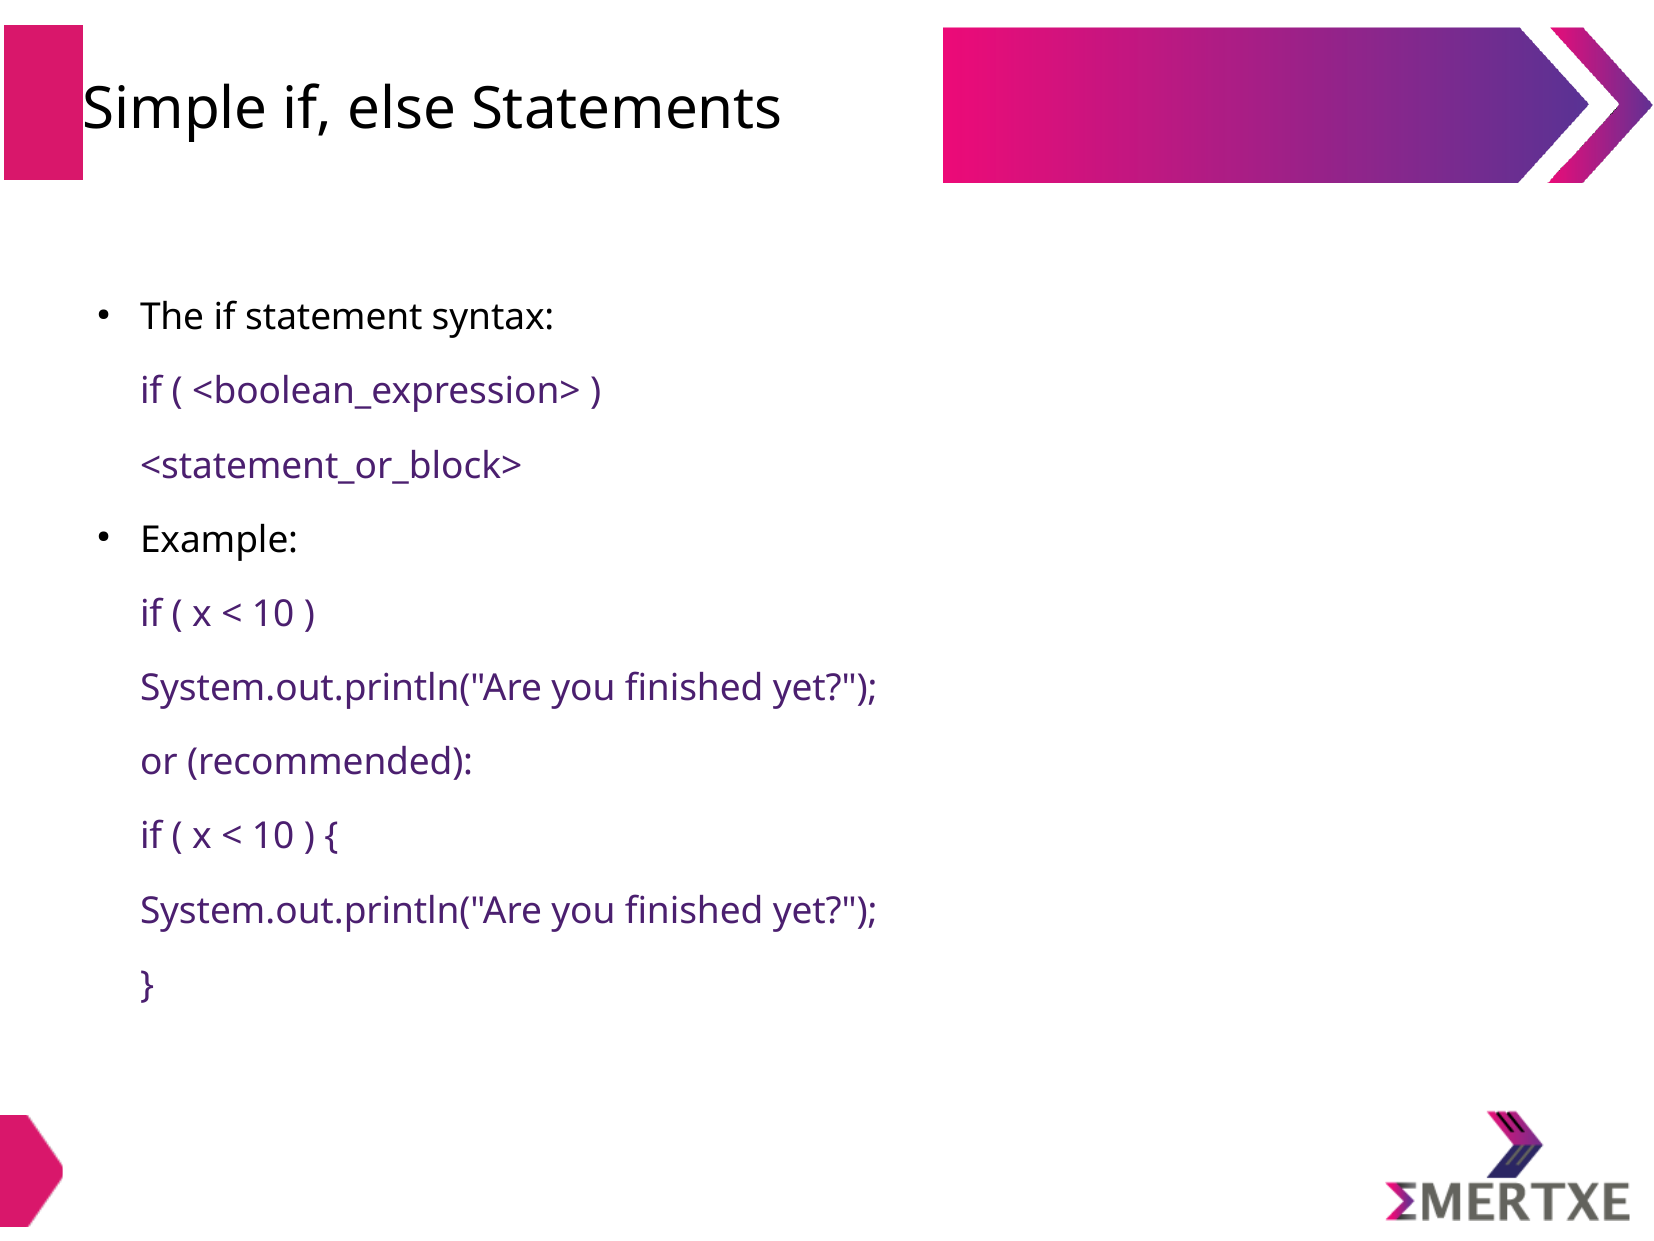

# Simple if, else Statements
The if statement syntax:
if ( <boolean_expression> )
<statement_or_block>
Example:
if ( x < 10 )
System.out.println("Are you finished yet?");
or (recommended):
if ( x < 10 ) {
System.out.println("Are you finished yet?");
}